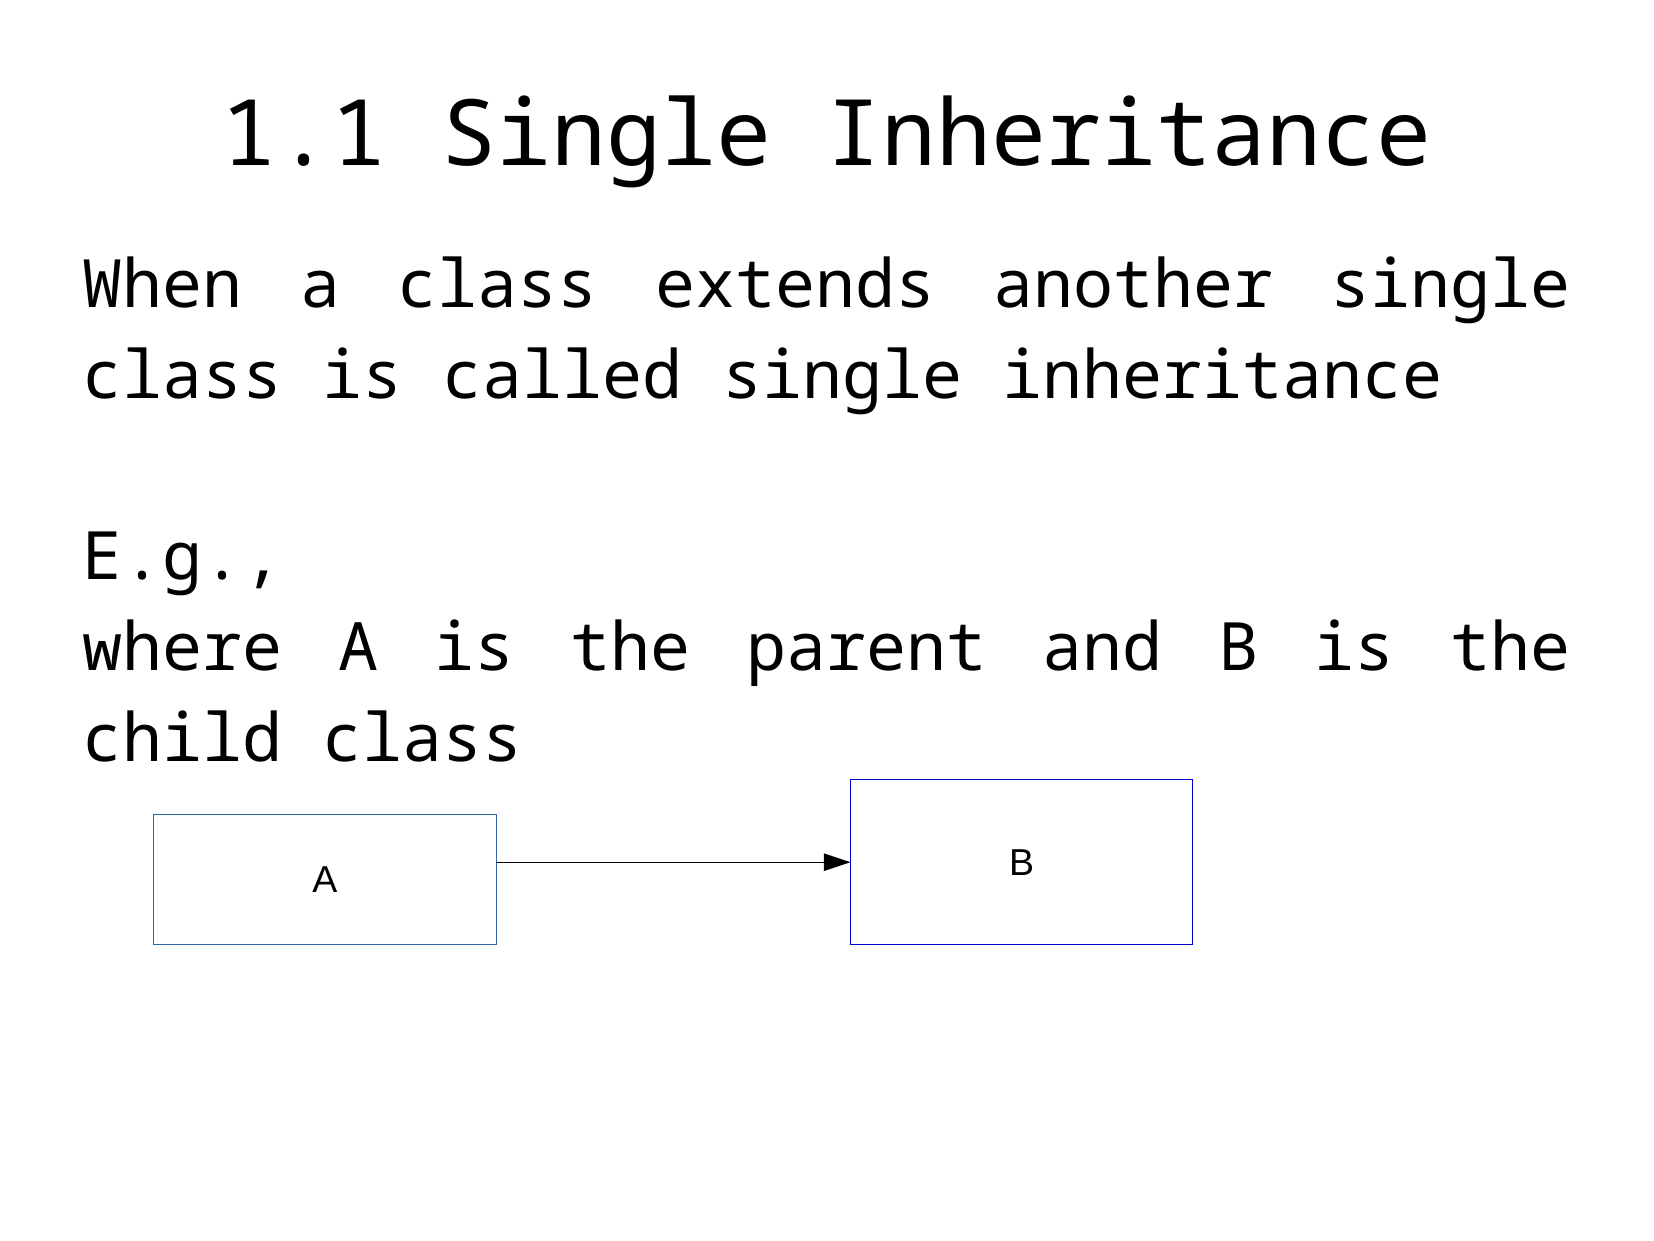

# 1.1 Single Inheritance
When a class extends another single class is called single inheritance
E.g.,
where A is the parent and B is the child class
B
A